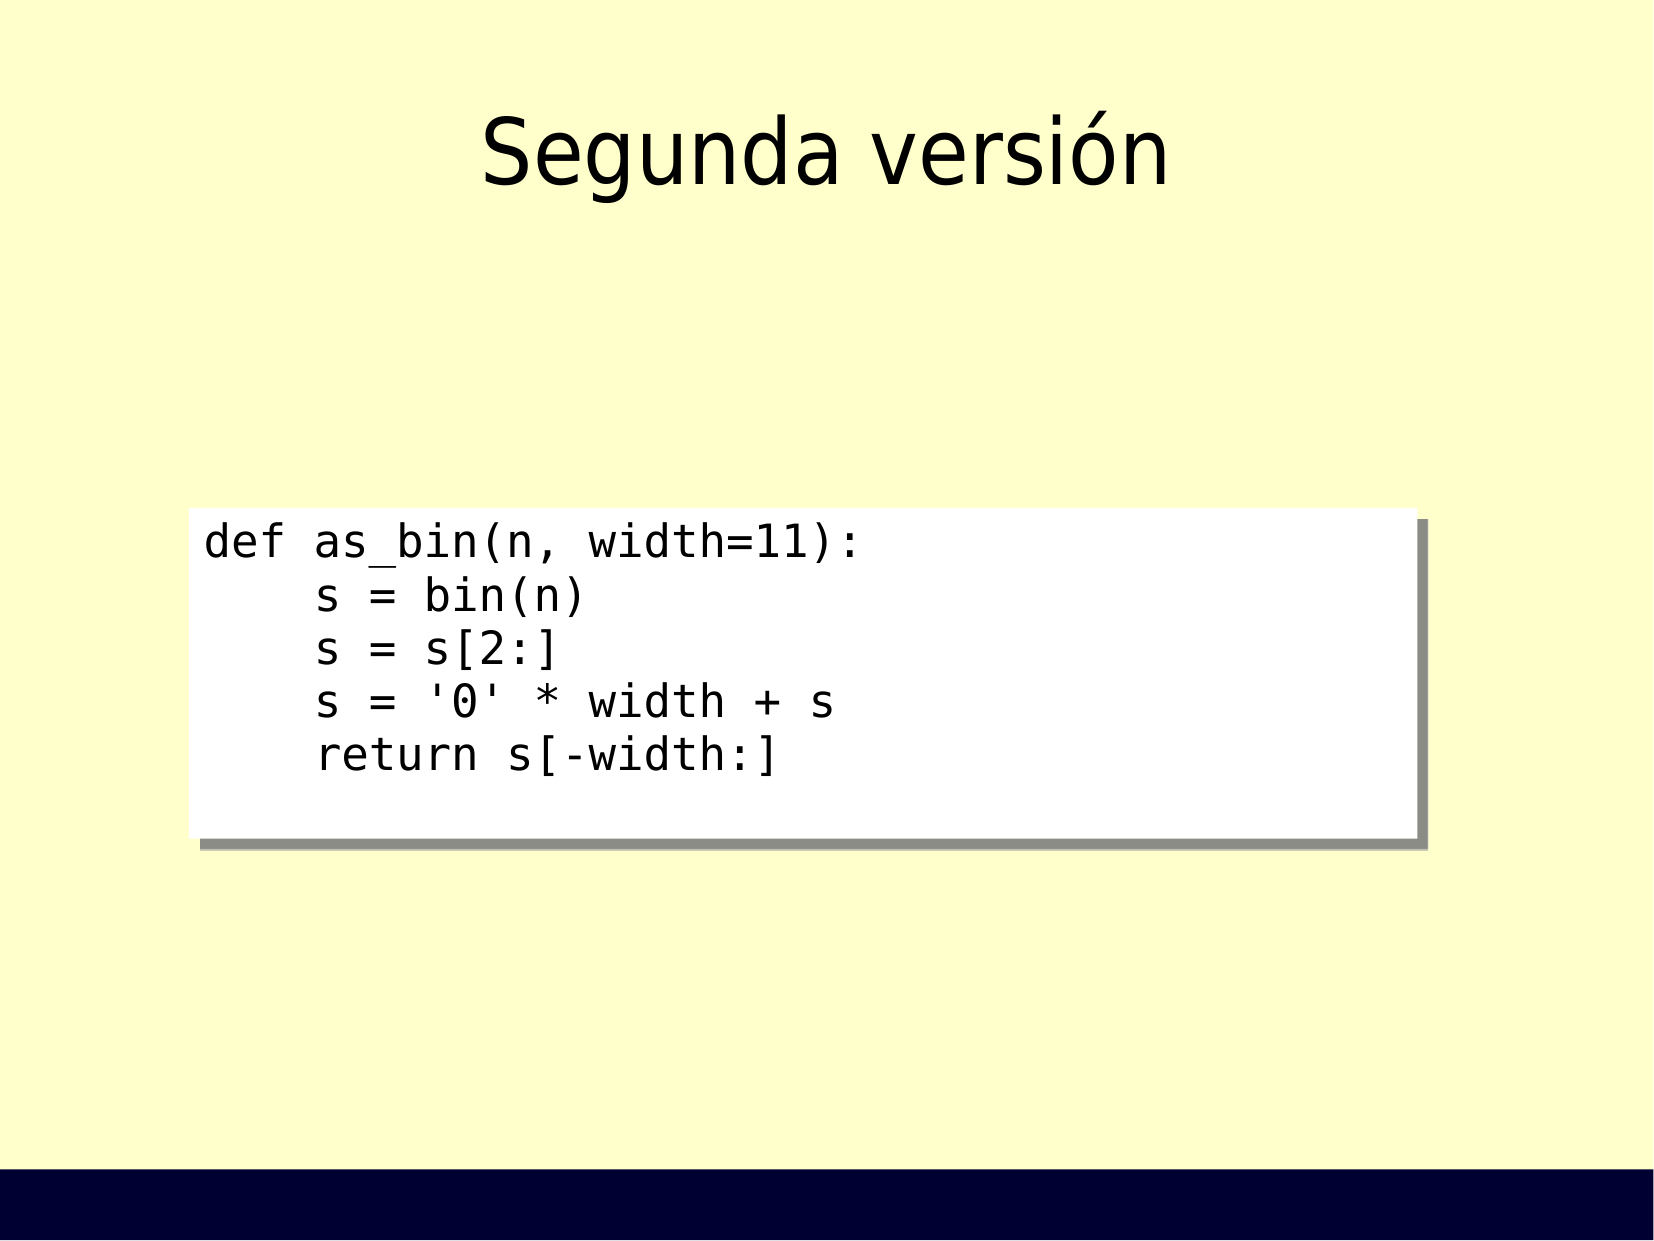

# Segunda versión
def as_bin(n, width=11):
 s = bin(n)
 s = s[2:]
 s = '0' * width + s
 return s[-width:]